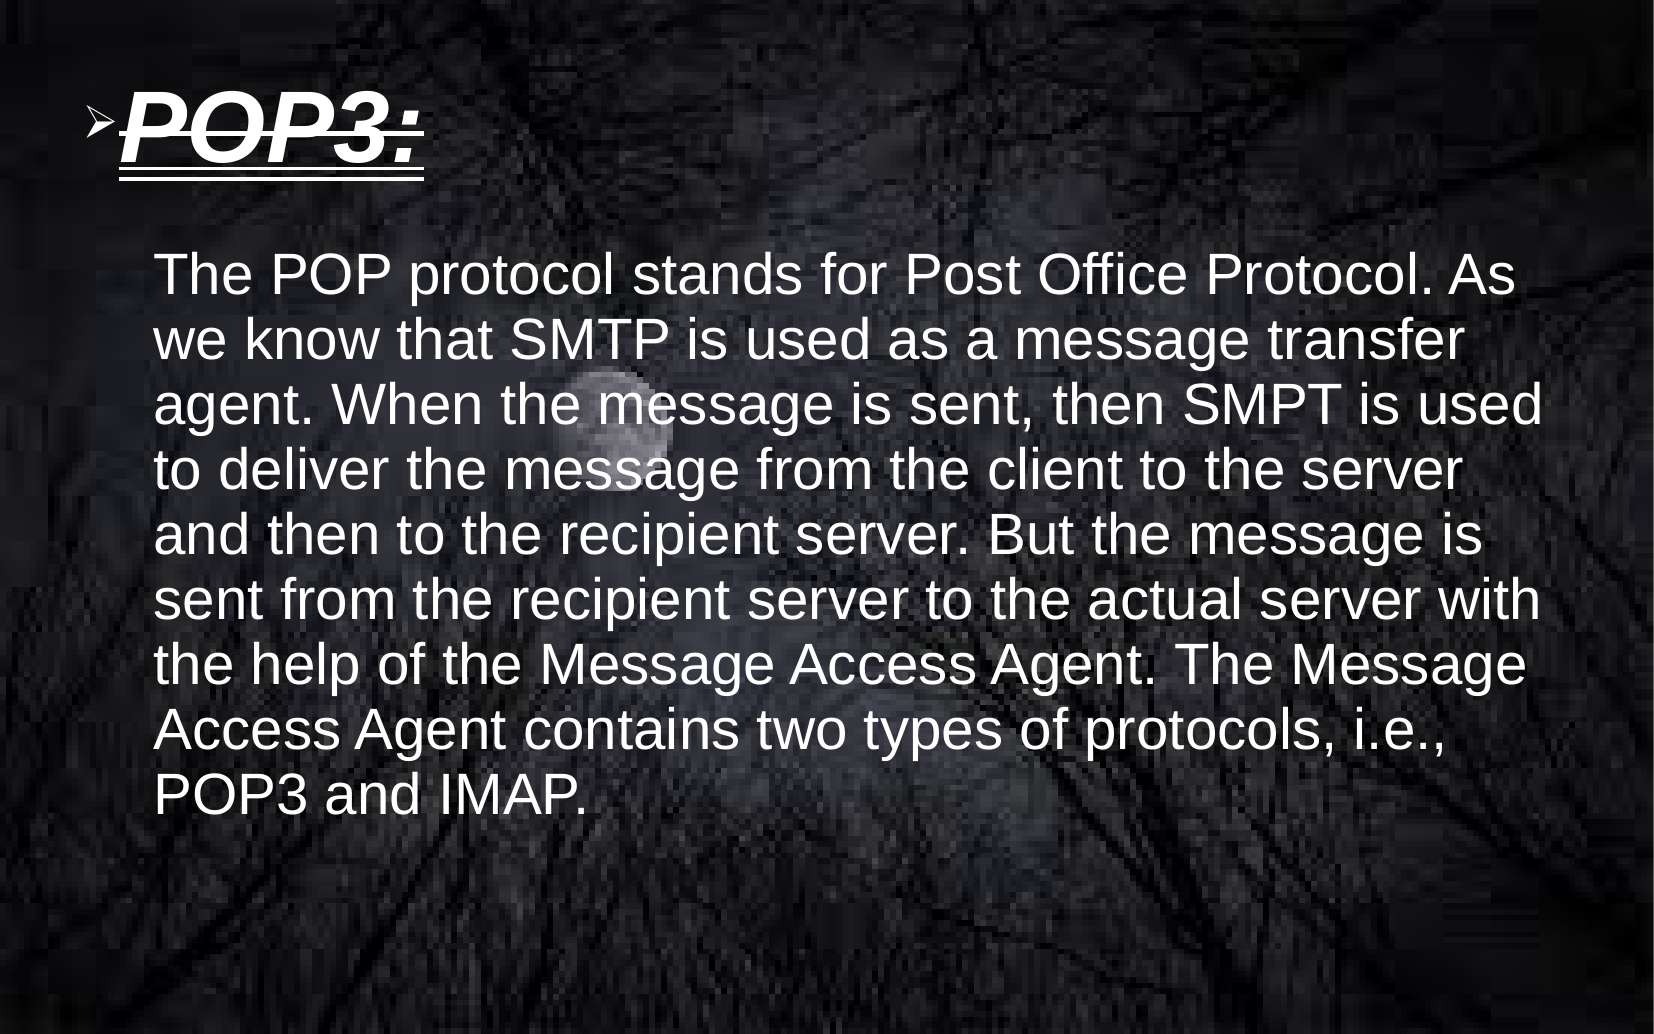

# POP3:
The POP protocol stands for Post Office Protocol. As we know that SMTP is used as a message transfer agent. When the message is sent, then SMPT is used to deliver the message from the client to the server and then to the recipient server. But the message is sent from the recipient server to the actual server with the help of the Message Access Agent. The Message Access Agent contains two types of protocols, i.e., POP3 and IMAP.